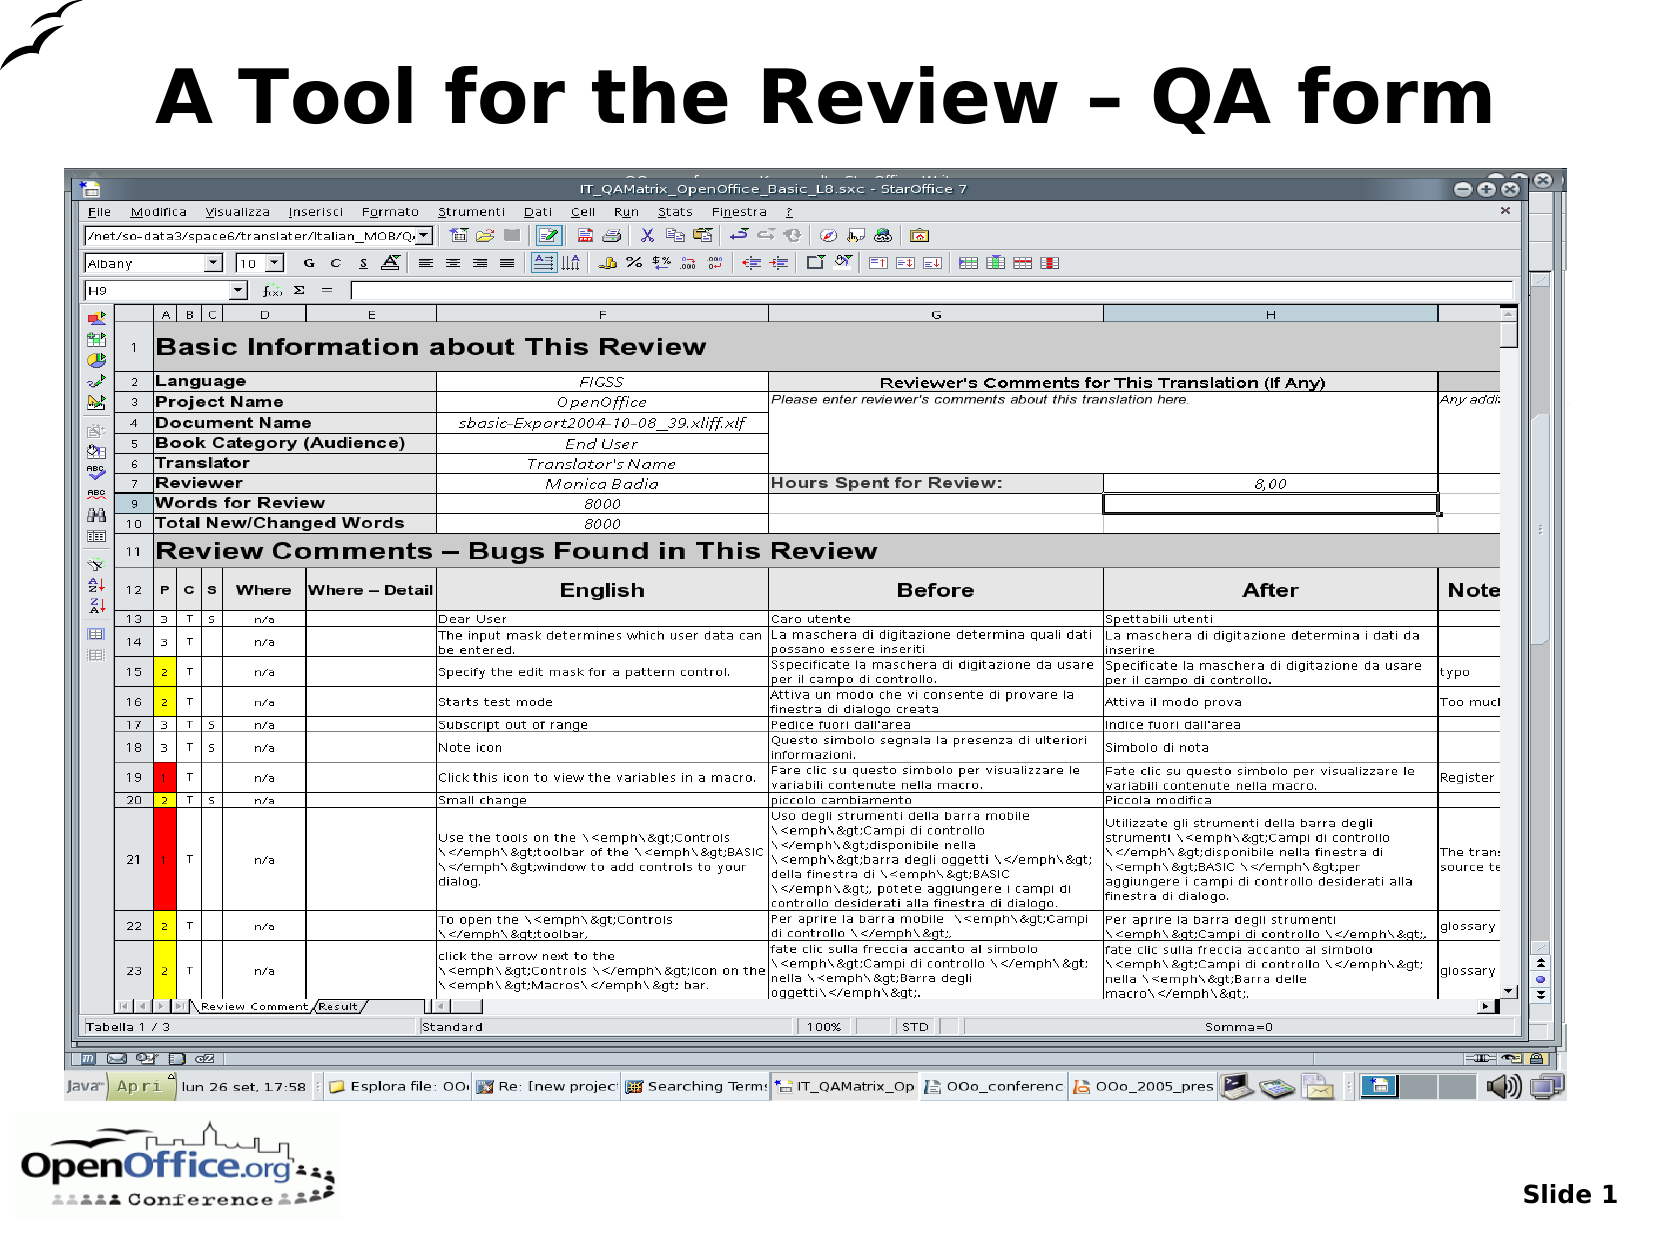

# A Tool for the Review – QA form